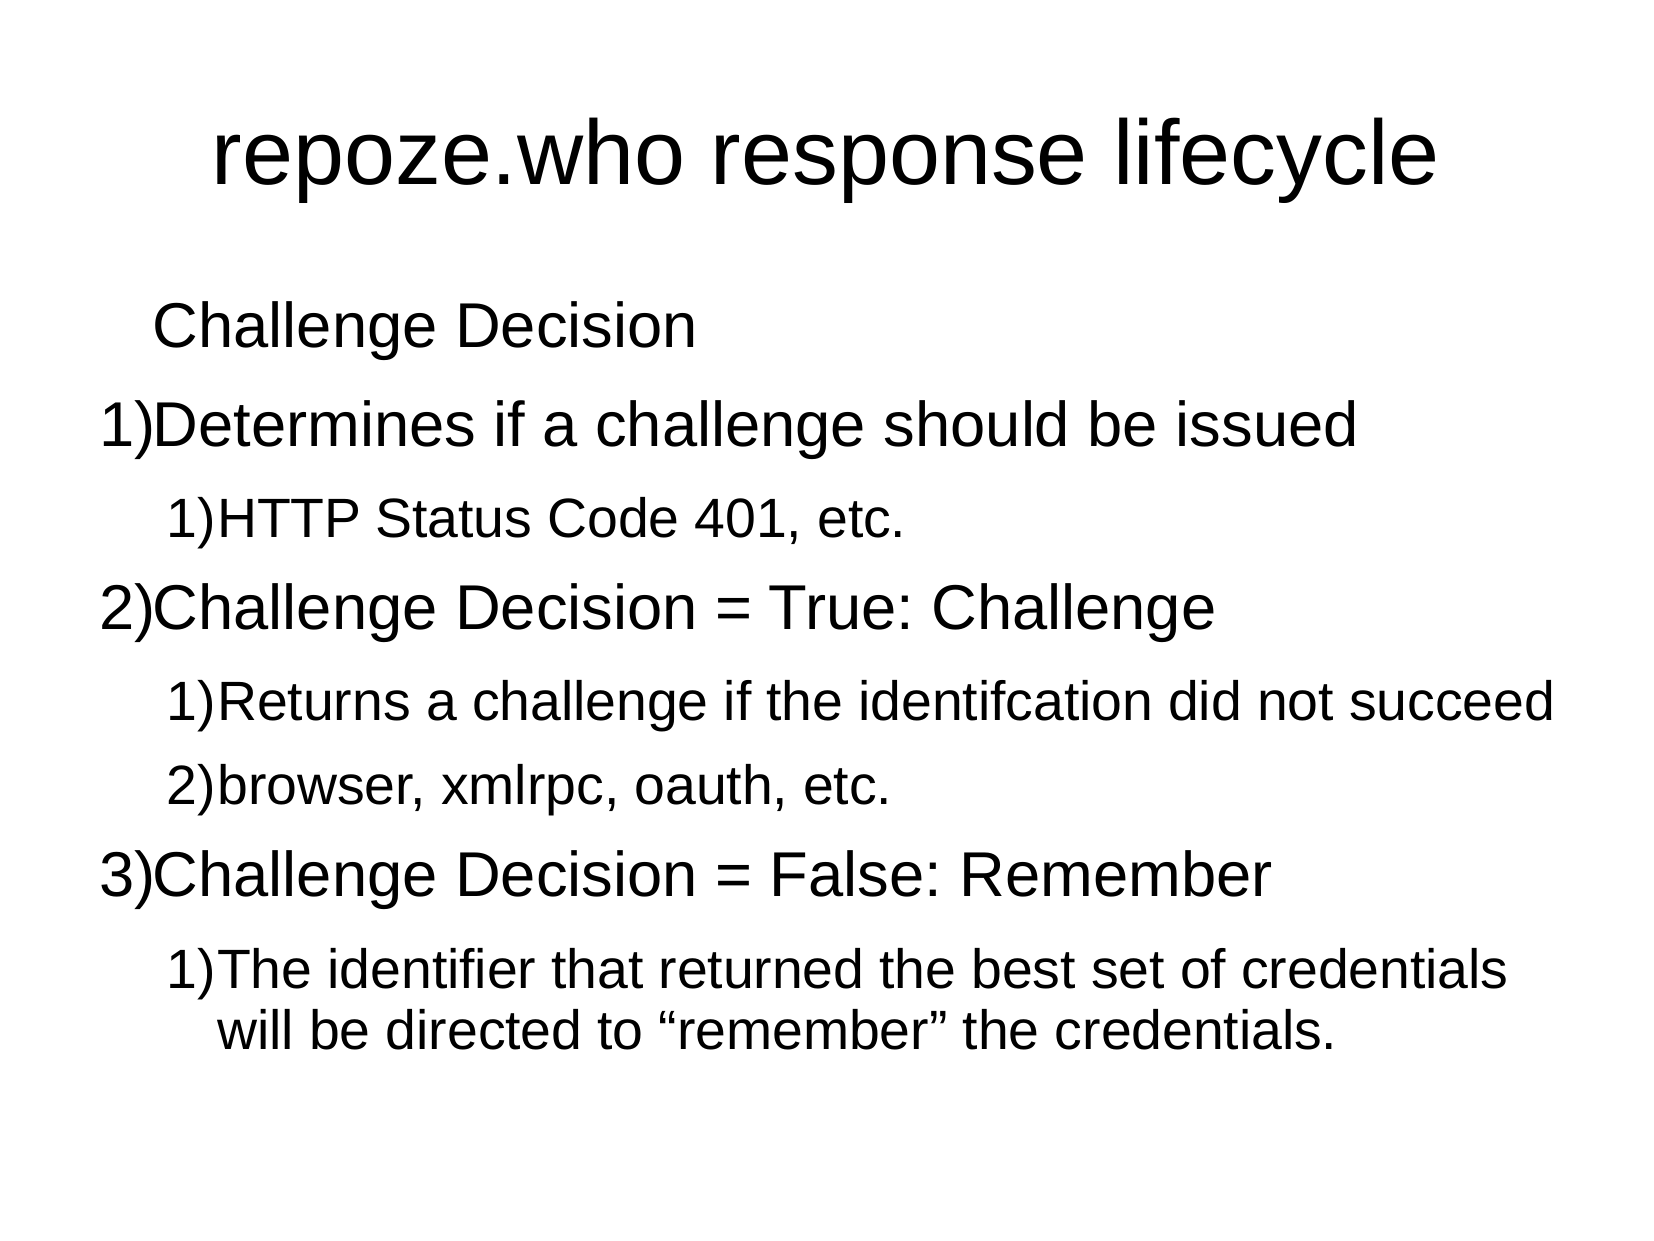

# repoze.who response lifecycle
Challenge Decision
Determines if a challenge should be issued
HTTP Status Code 401, etc.
Challenge Decision = True: Challenge
Returns a challenge if the identifcation did not succeed
browser, xmlrpc, oauth, etc.
Challenge Decision = False: Remember
The identifier that returned the best set of credentials will be directed to “remember” the credentials.